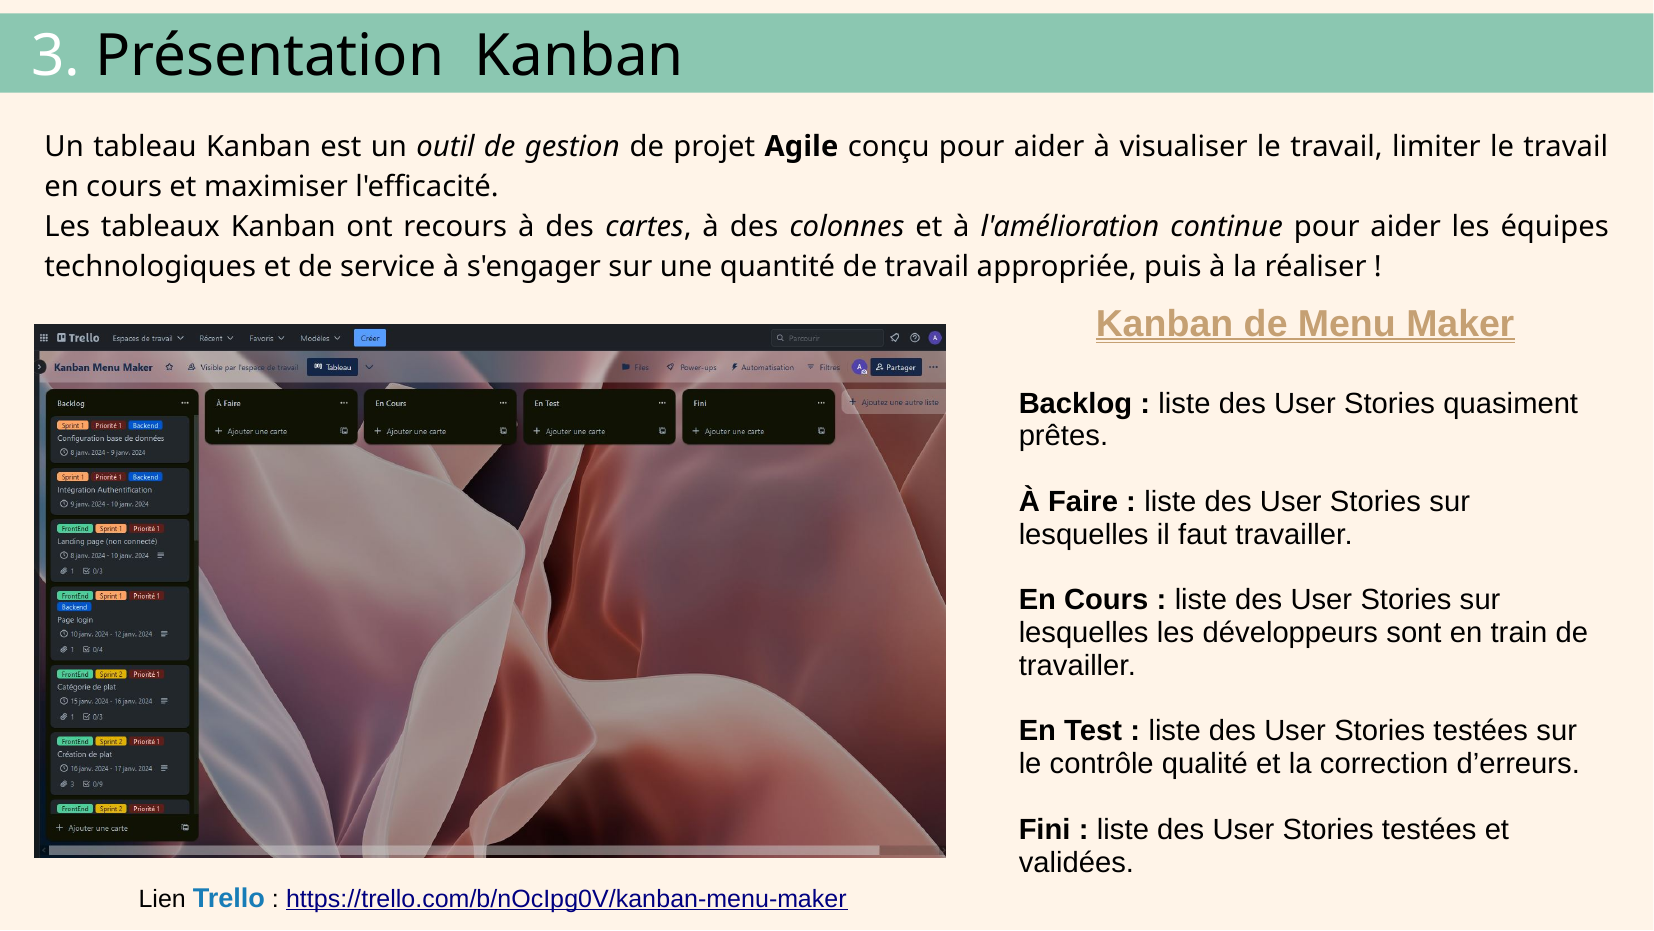

# 3. Présentation Kanban
Un tableau Kanban est un outil de gestion de projet Agile conçu pour aider à visualiser le travail, limiter le travail en cours et maximiser l'efficacité.
Les tableaux Kanban ont recours à des cartes, à des colonnes et à l'amélioration continue pour aider les équipes technologiques et de service à s'engager sur une quantité de travail appropriée, puis à la réaliser !
Kanban de Menu Maker
Backlog : liste des User Stories quasiment prêtes.
À Faire : liste des User Stories sur lesquelles il faut travailler.
En Cours : liste des User Stories sur lesquelles les développeurs sont en train de travailler.
En Test : liste des User Stories testées sur le contrôle qualité et la correction d’erreurs.
Fini : liste des User Stories testées et validées.
Lien Trello : https://trello.com/b/nOcIpg0V/kanban-menu-maker